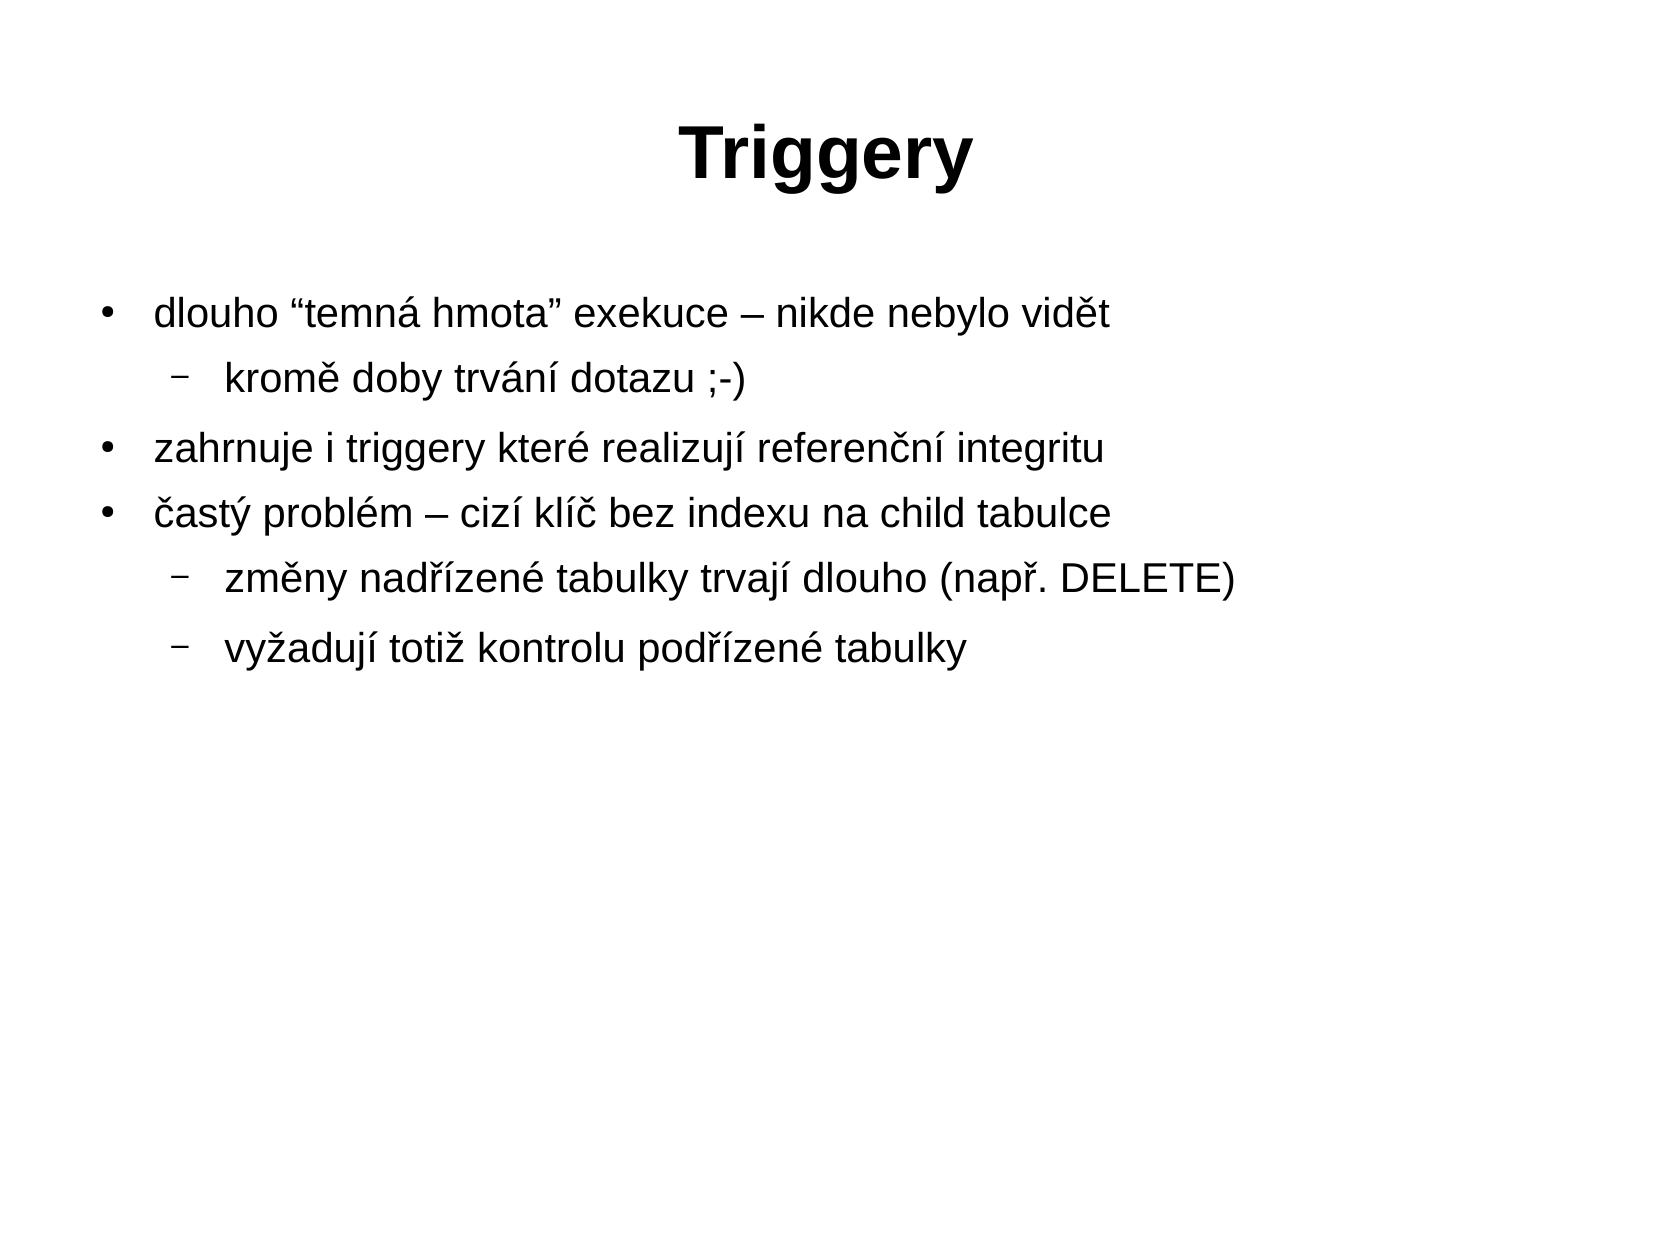

# Triggery
dlouho “temná hmota” exekuce – nikde nebylo vidět
kromě doby trvání dotazu ;-)
zahrnuje i triggery které realizují referenční integritu
častý problém – cizí klíč bez indexu na child tabulce
změny nadřízené tabulky trvají dlouho (např. DELETE)
vyžadují totiž kontrolu podřízené tabulky